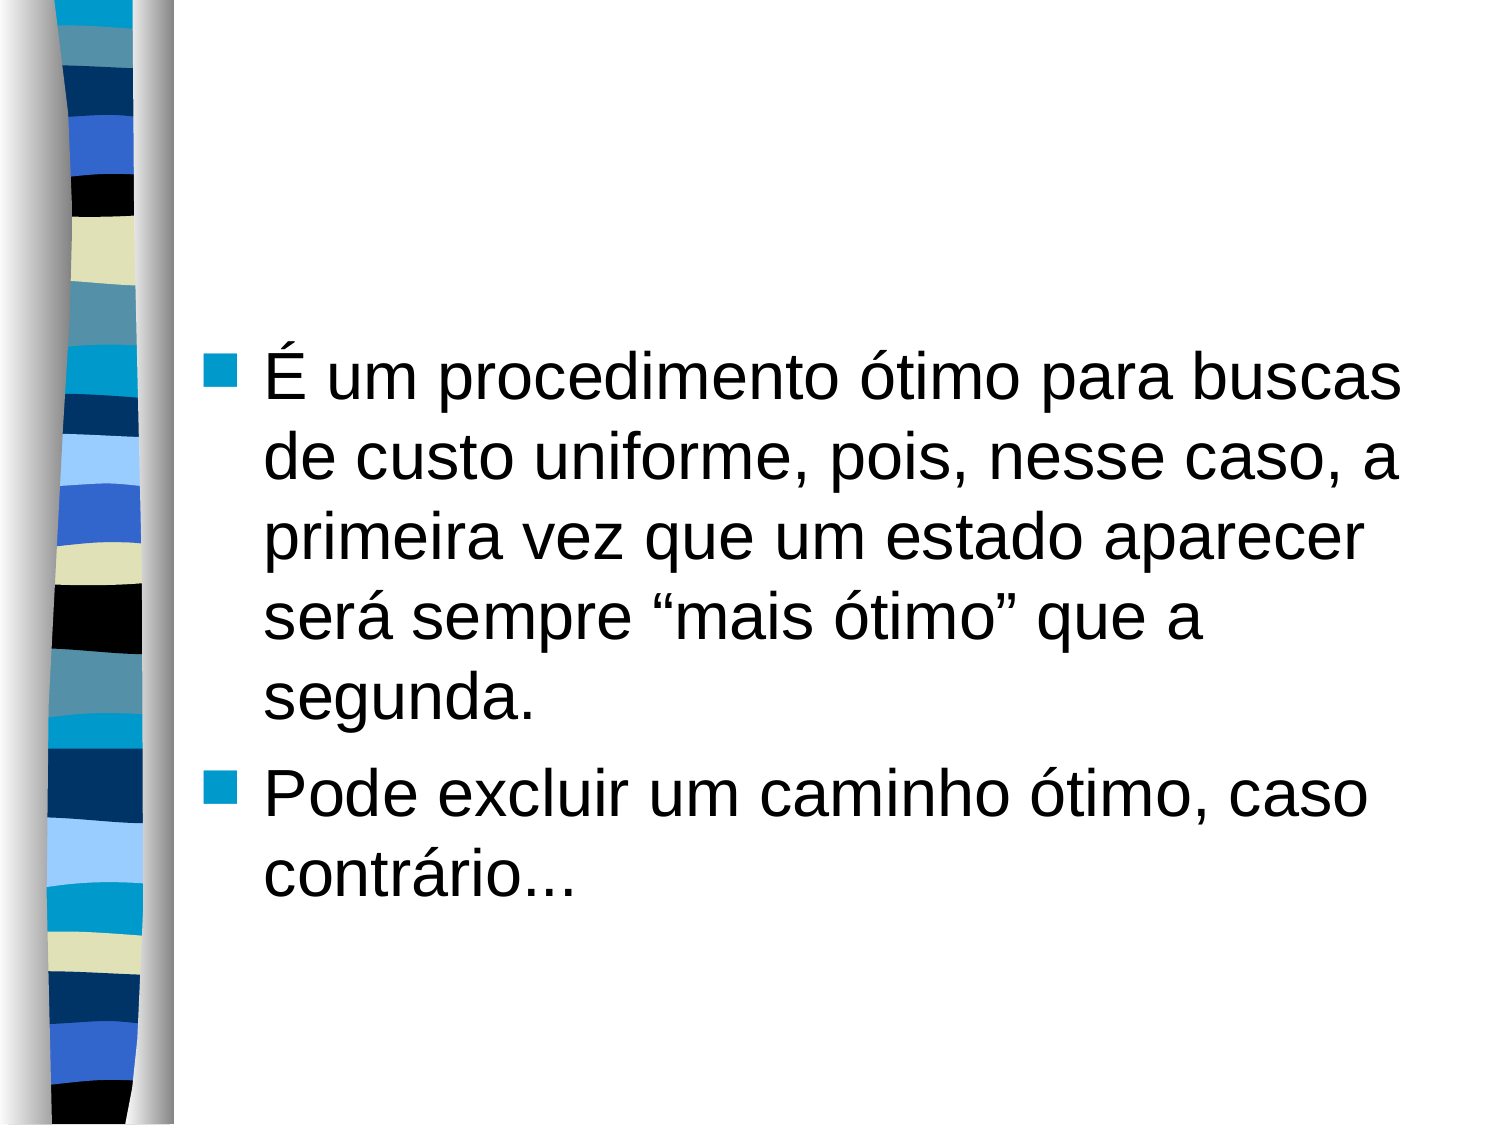

#
É um procedimento ótimo para buscas de custo uniforme, pois, nesse caso, a primeira vez que um estado aparecer será sempre “mais ótimo” que a segunda.
Pode excluir um caminho ótimo, caso contrário...